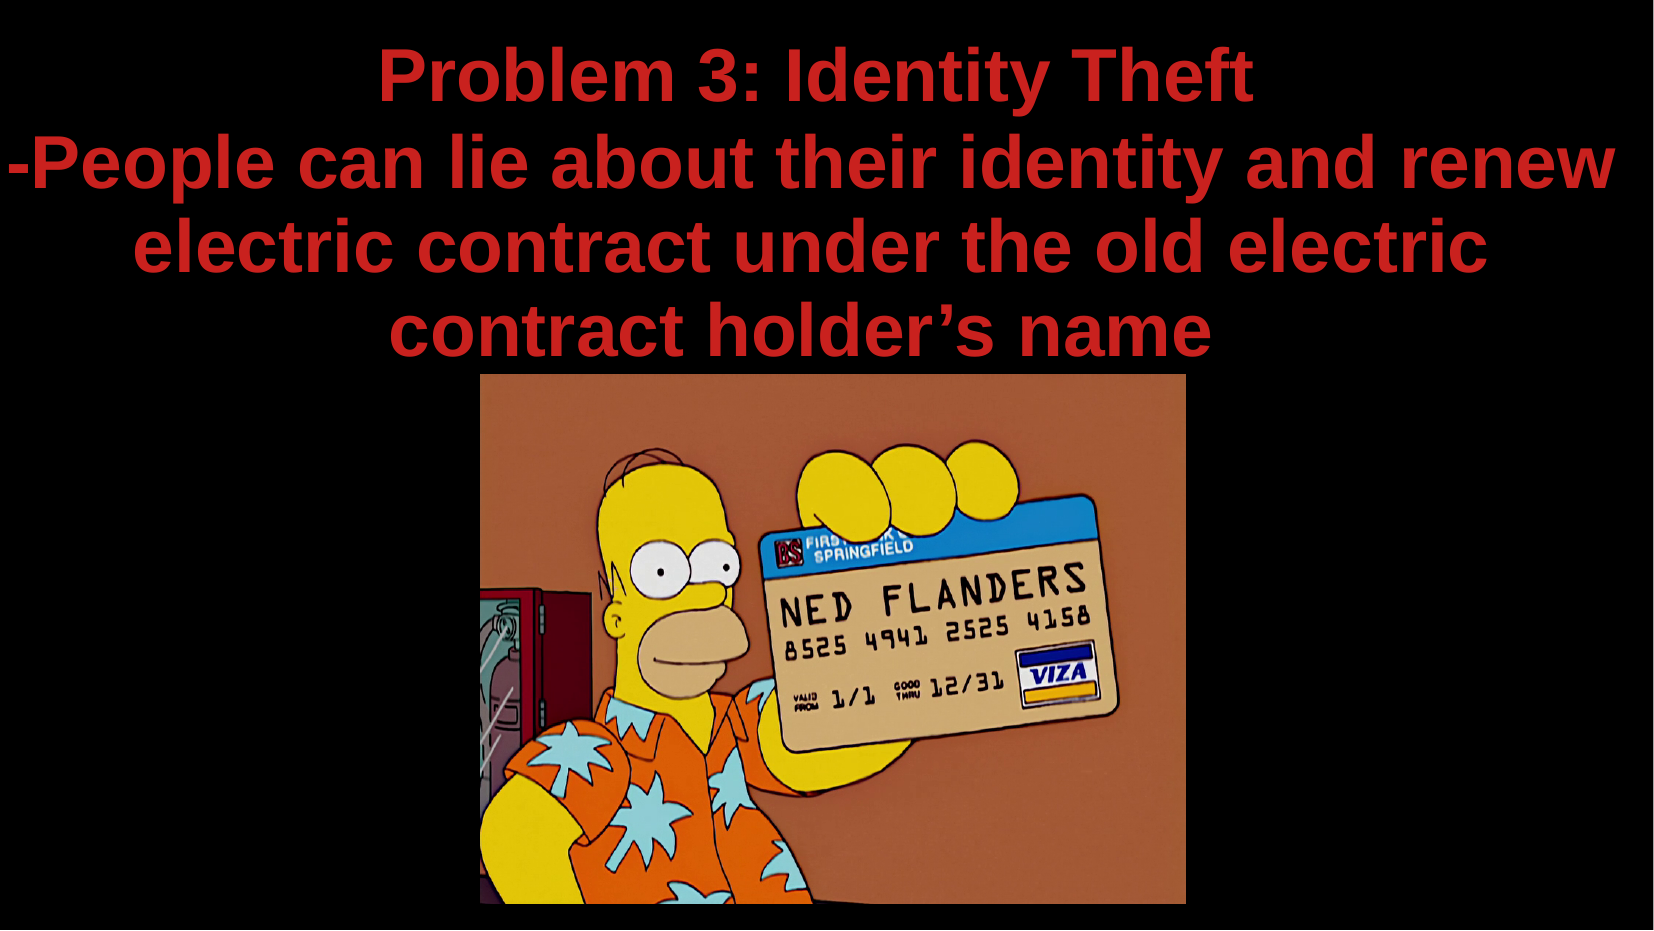

# Problem 3: Identity Theft
-People can lie about their identity and renew electric contract under the old electric contract holder’s name